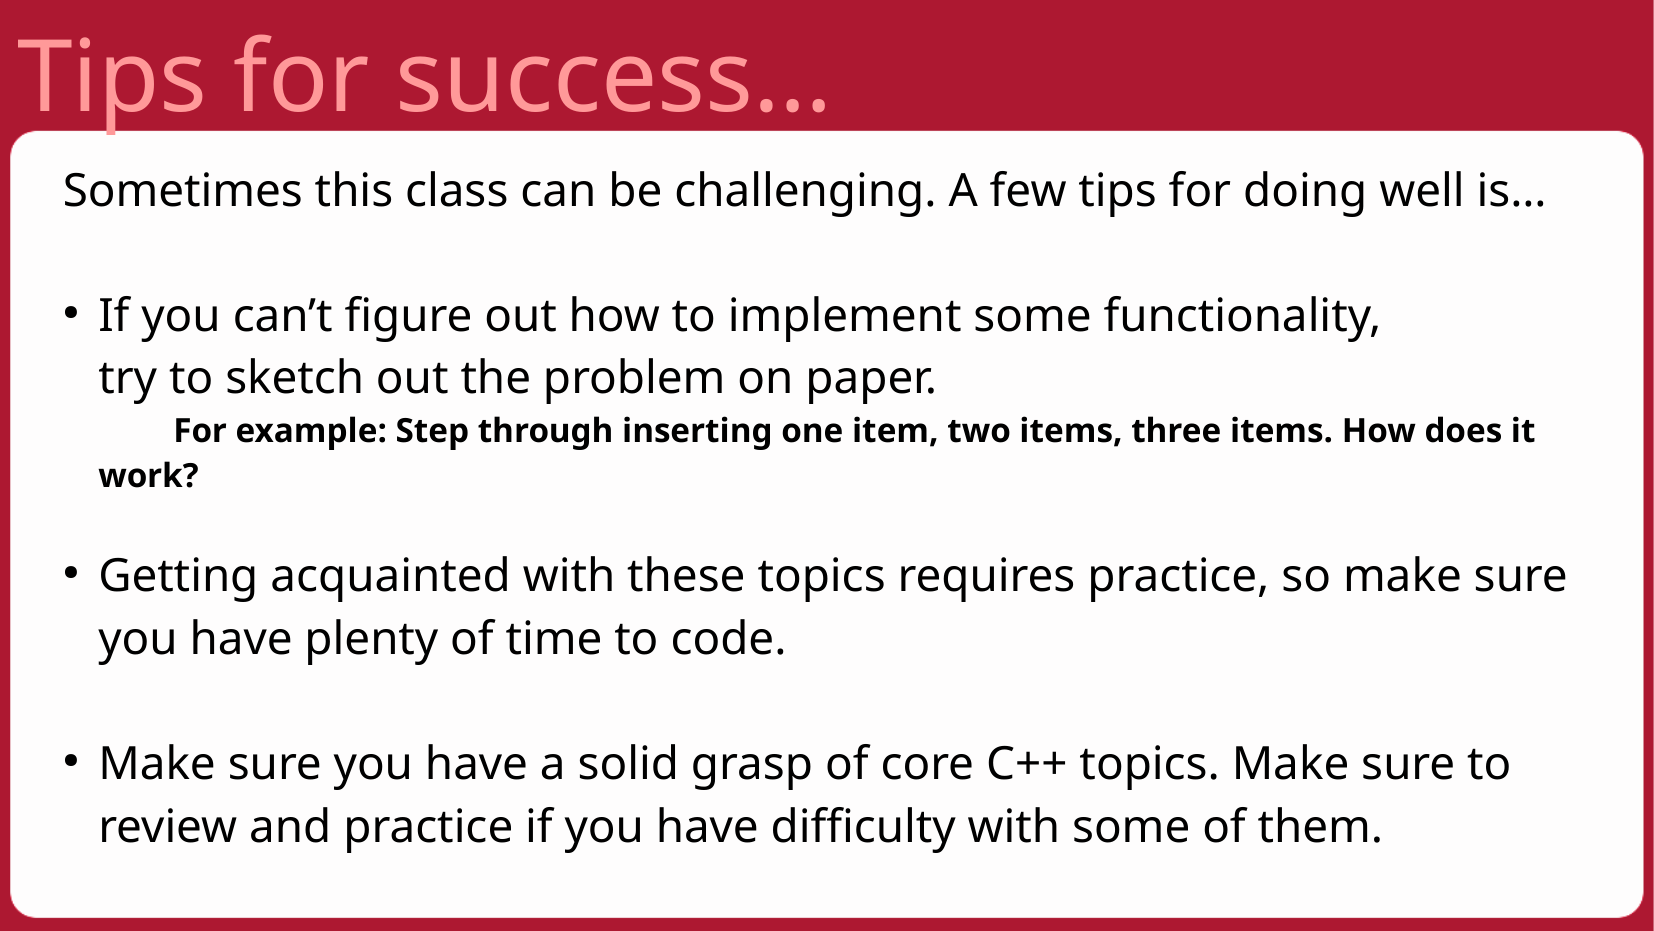

# Tips for success…
Sometimes this class can be challenging. A few tips for doing well is…
If you can’t figure out how to implement some functionality,
try to sketch out the problem on paper.
	For example: Step through inserting one item, two items, three items. How does it work?
Getting acquainted with these topics requires practice, so make sure you have plenty of time to code.
Make sure you have a solid grasp of core C++ topics. Make sure to review and practice if you have difficulty with some of them.
Ask questions if you’re feeling stuck!